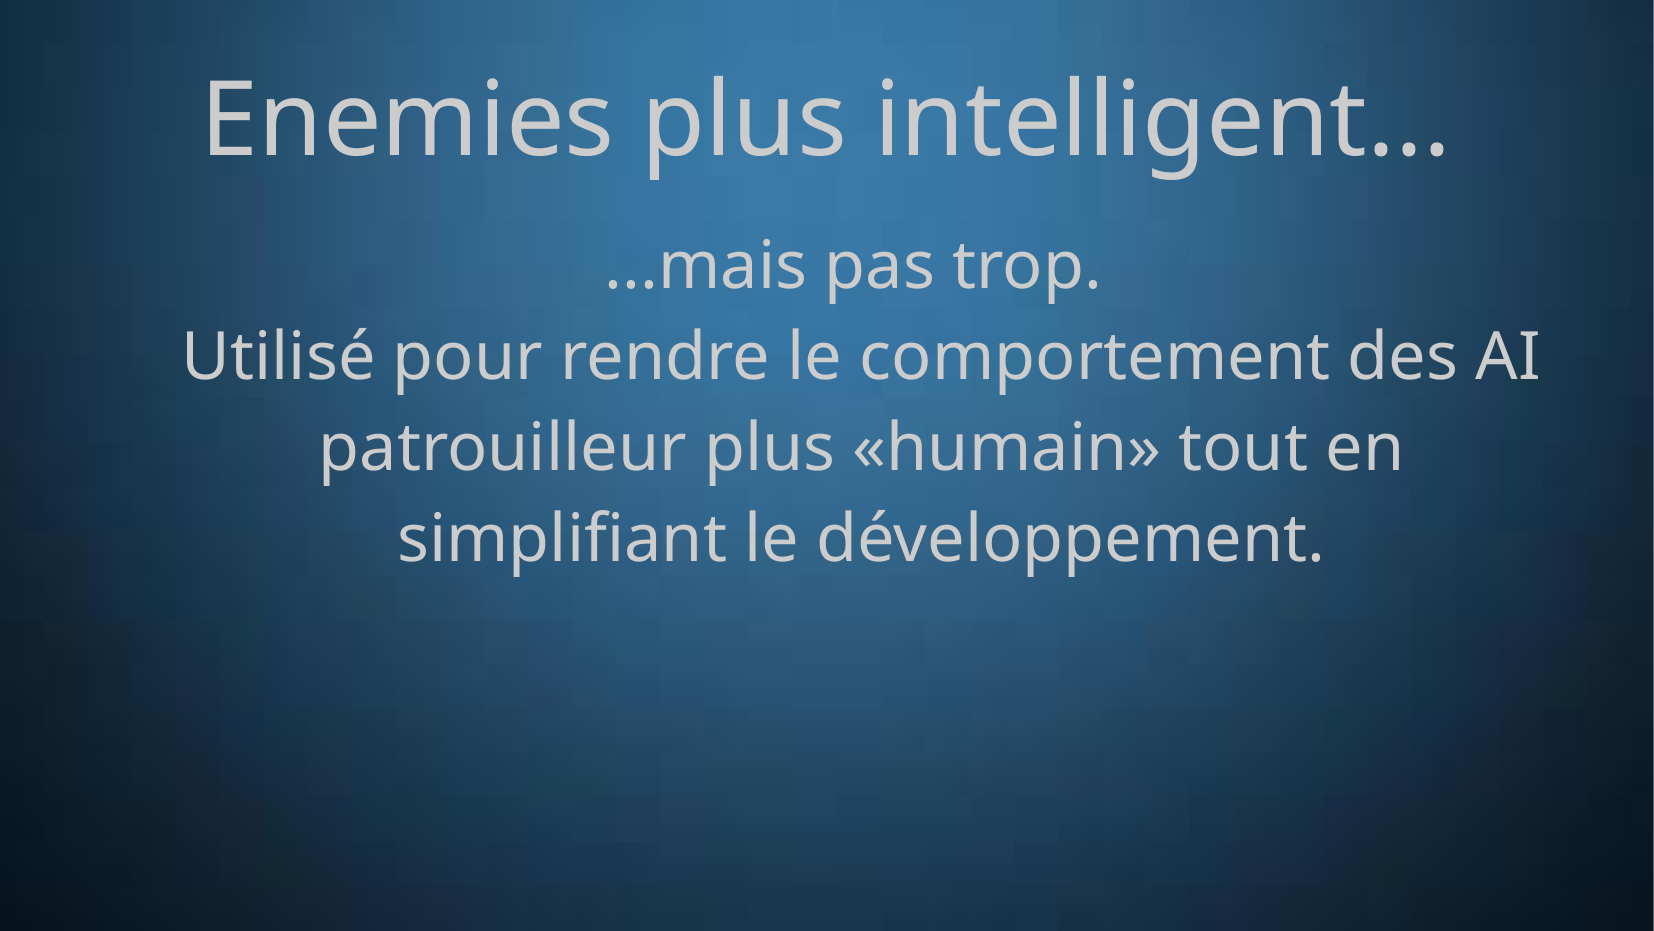

# Enemies plus intelligent...
...mais pas trop.
Utilisé pour rendre le comportement des AI patrouilleur plus «humain» tout en simplifiant le développement.